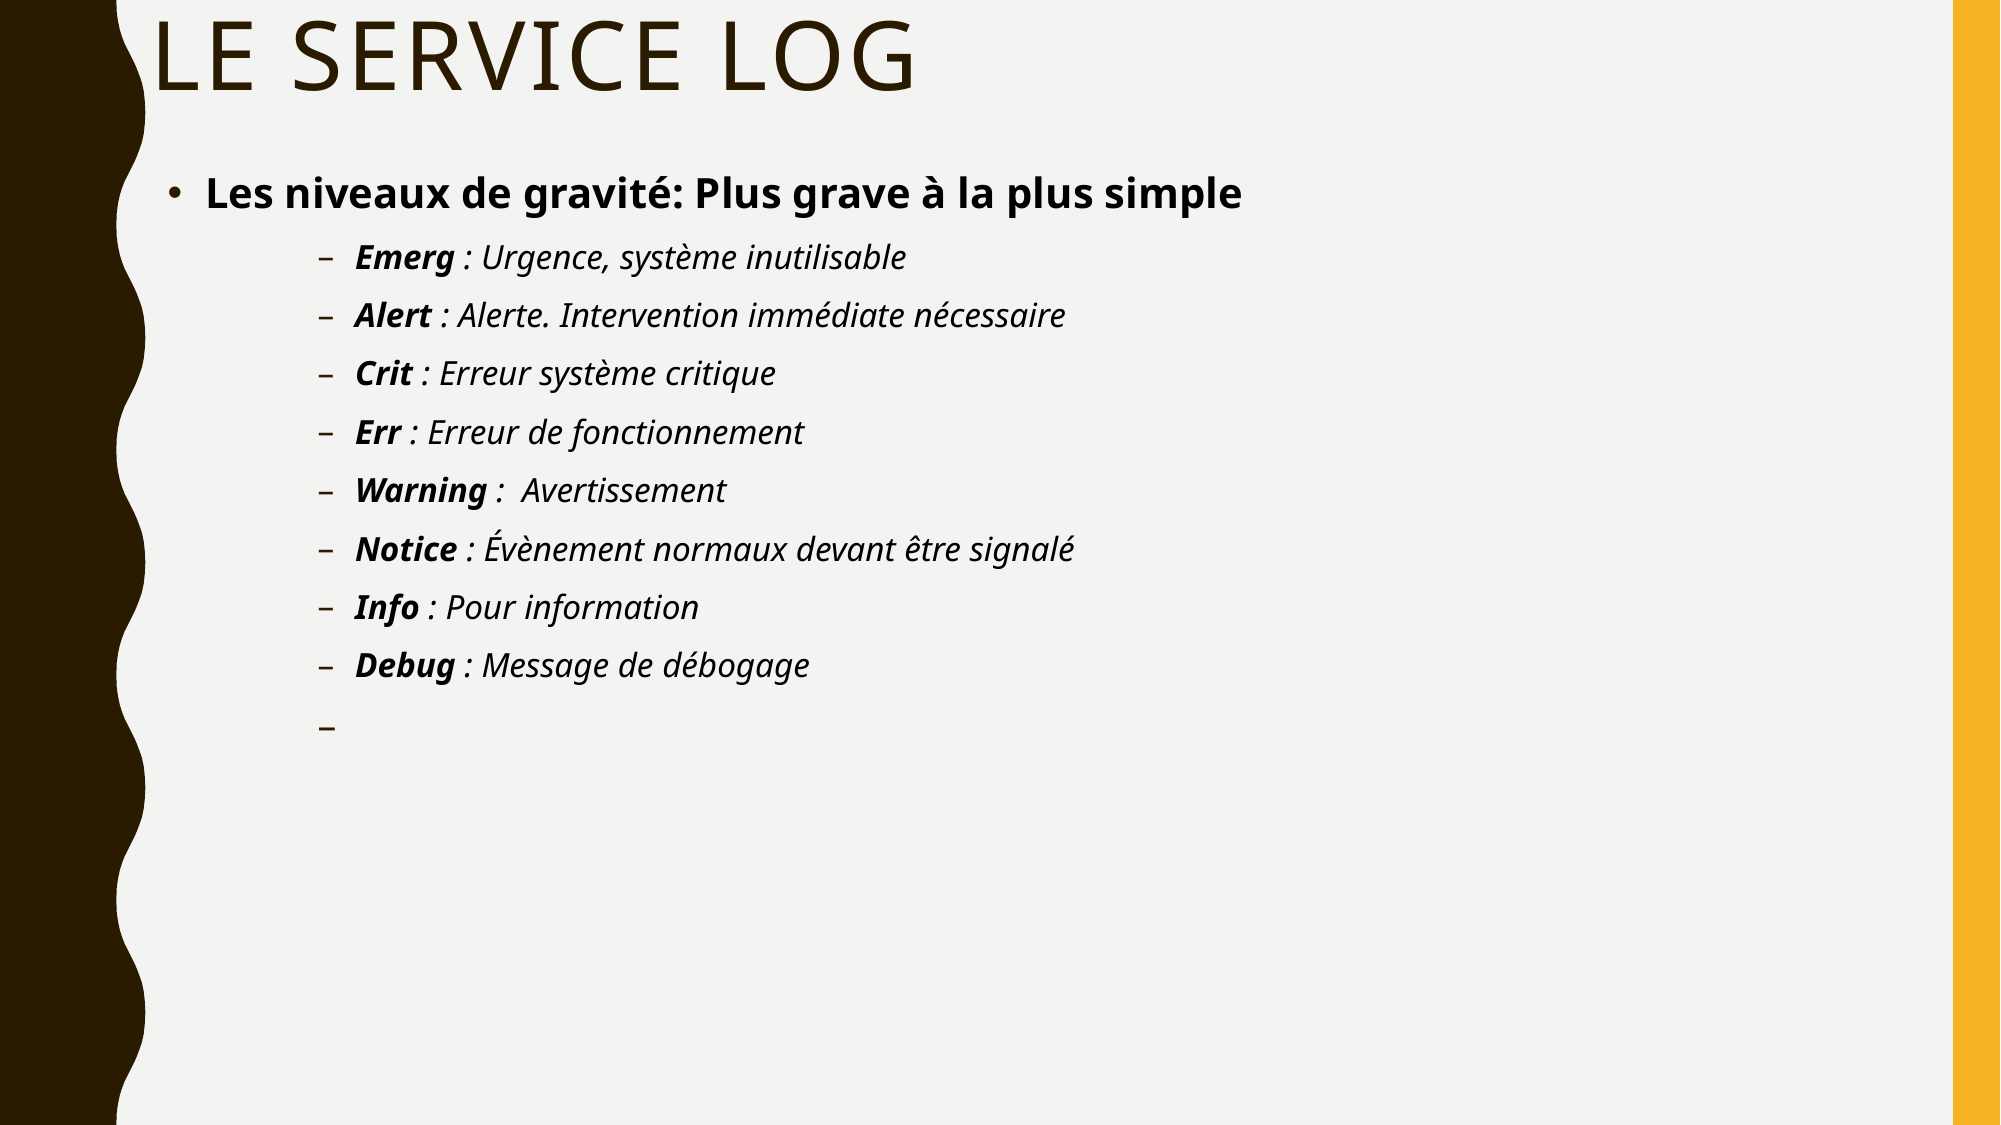

# LE service Log
Les niveaux de gravité: Plus grave à la plus simple
Emerg : Urgence, système inutilisable
Alert : Alerte. Intervention immédiate nécessaire
Crit : Erreur système critique
Err : Erreur de fonctionnement
Warning :  Avertissement
Notice : Évènement normaux devant être signalé
Info : Pour information
Debug : Message de débogage